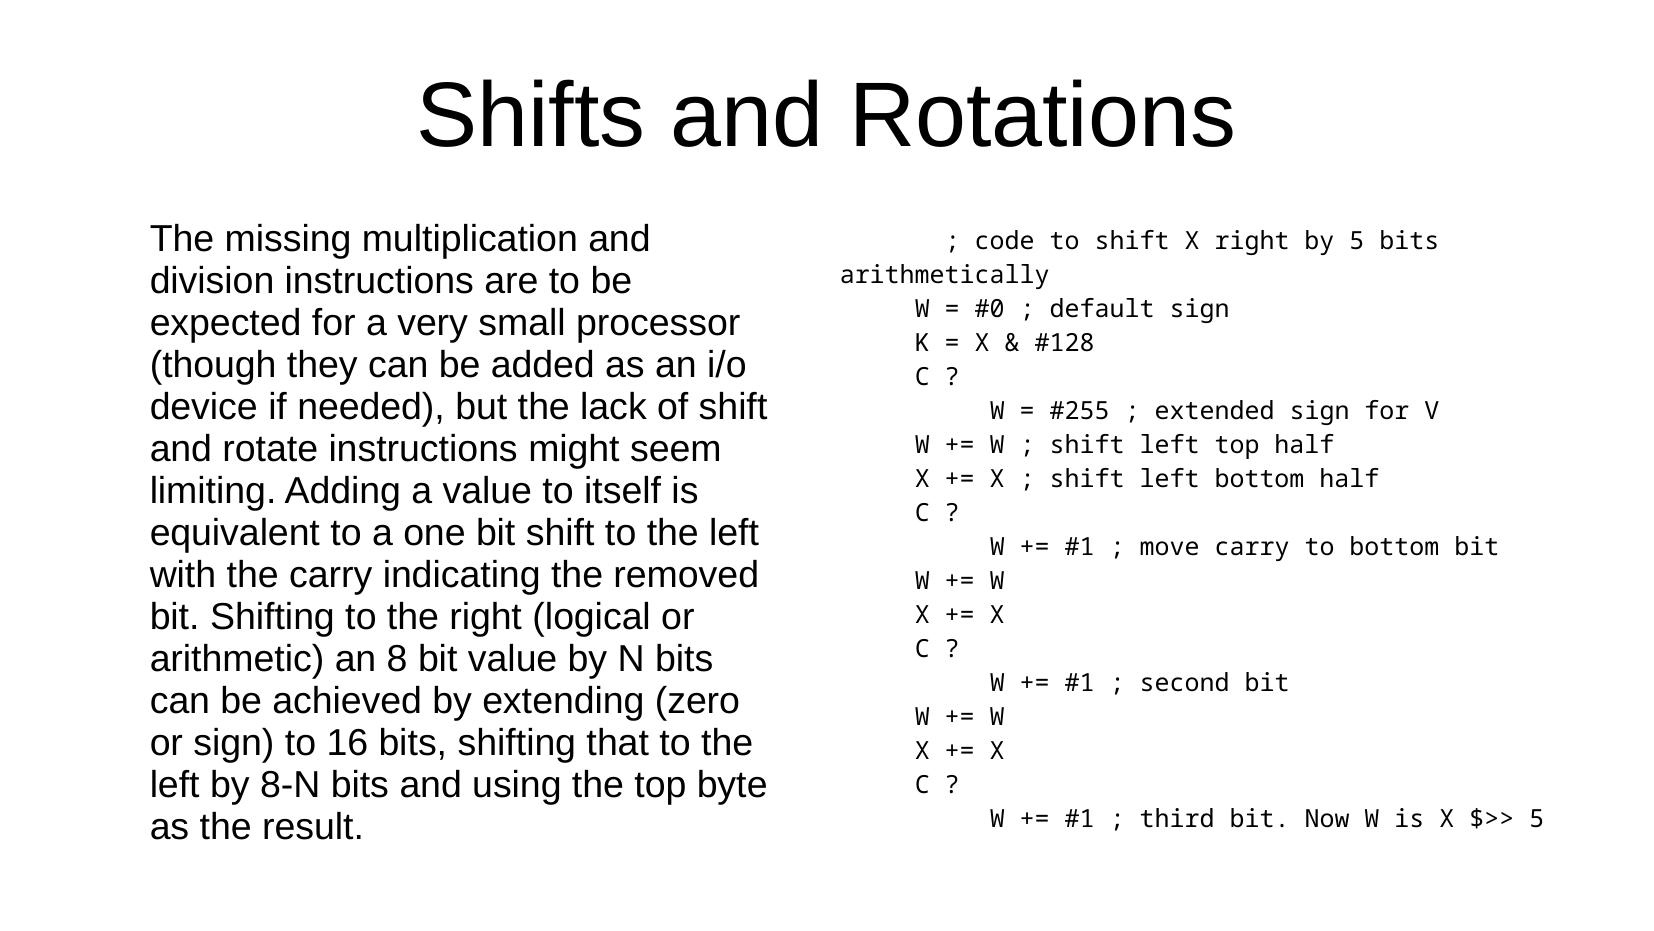

# Shifts and Rotations
The missing multiplication and division instructions are to be expected for a very small processor (though they can be added as an i/o device if needed), but the lack of shift and rotate instructions might seem limiting. Adding a value to itself is equivalent to a one bit shift to the left with the carry indicating the removed bit. Shifting to the right (logical or arithmetic) an 8 bit value by N bits can be achieved by extending (zero or sign) to 16 bits, shifting that to the left by 8-N bits and using the top byte as the result.
 ; code to shift X right by 5 bits arithmetically
	W = #0 ; default sign
	K = X & #128
	C ?
		W = #255 ; extended sign for V
	W += W ; shift left top half
	X += X ; shift left bottom half
	C ?
		W += #1 ; move carry to bottom bit
	W += W
	X += X
	C ?
		W += #1 ; second bit
	W += W
	X += X
	C ?
		W += #1 ; third bit. Now W is X $>> 5